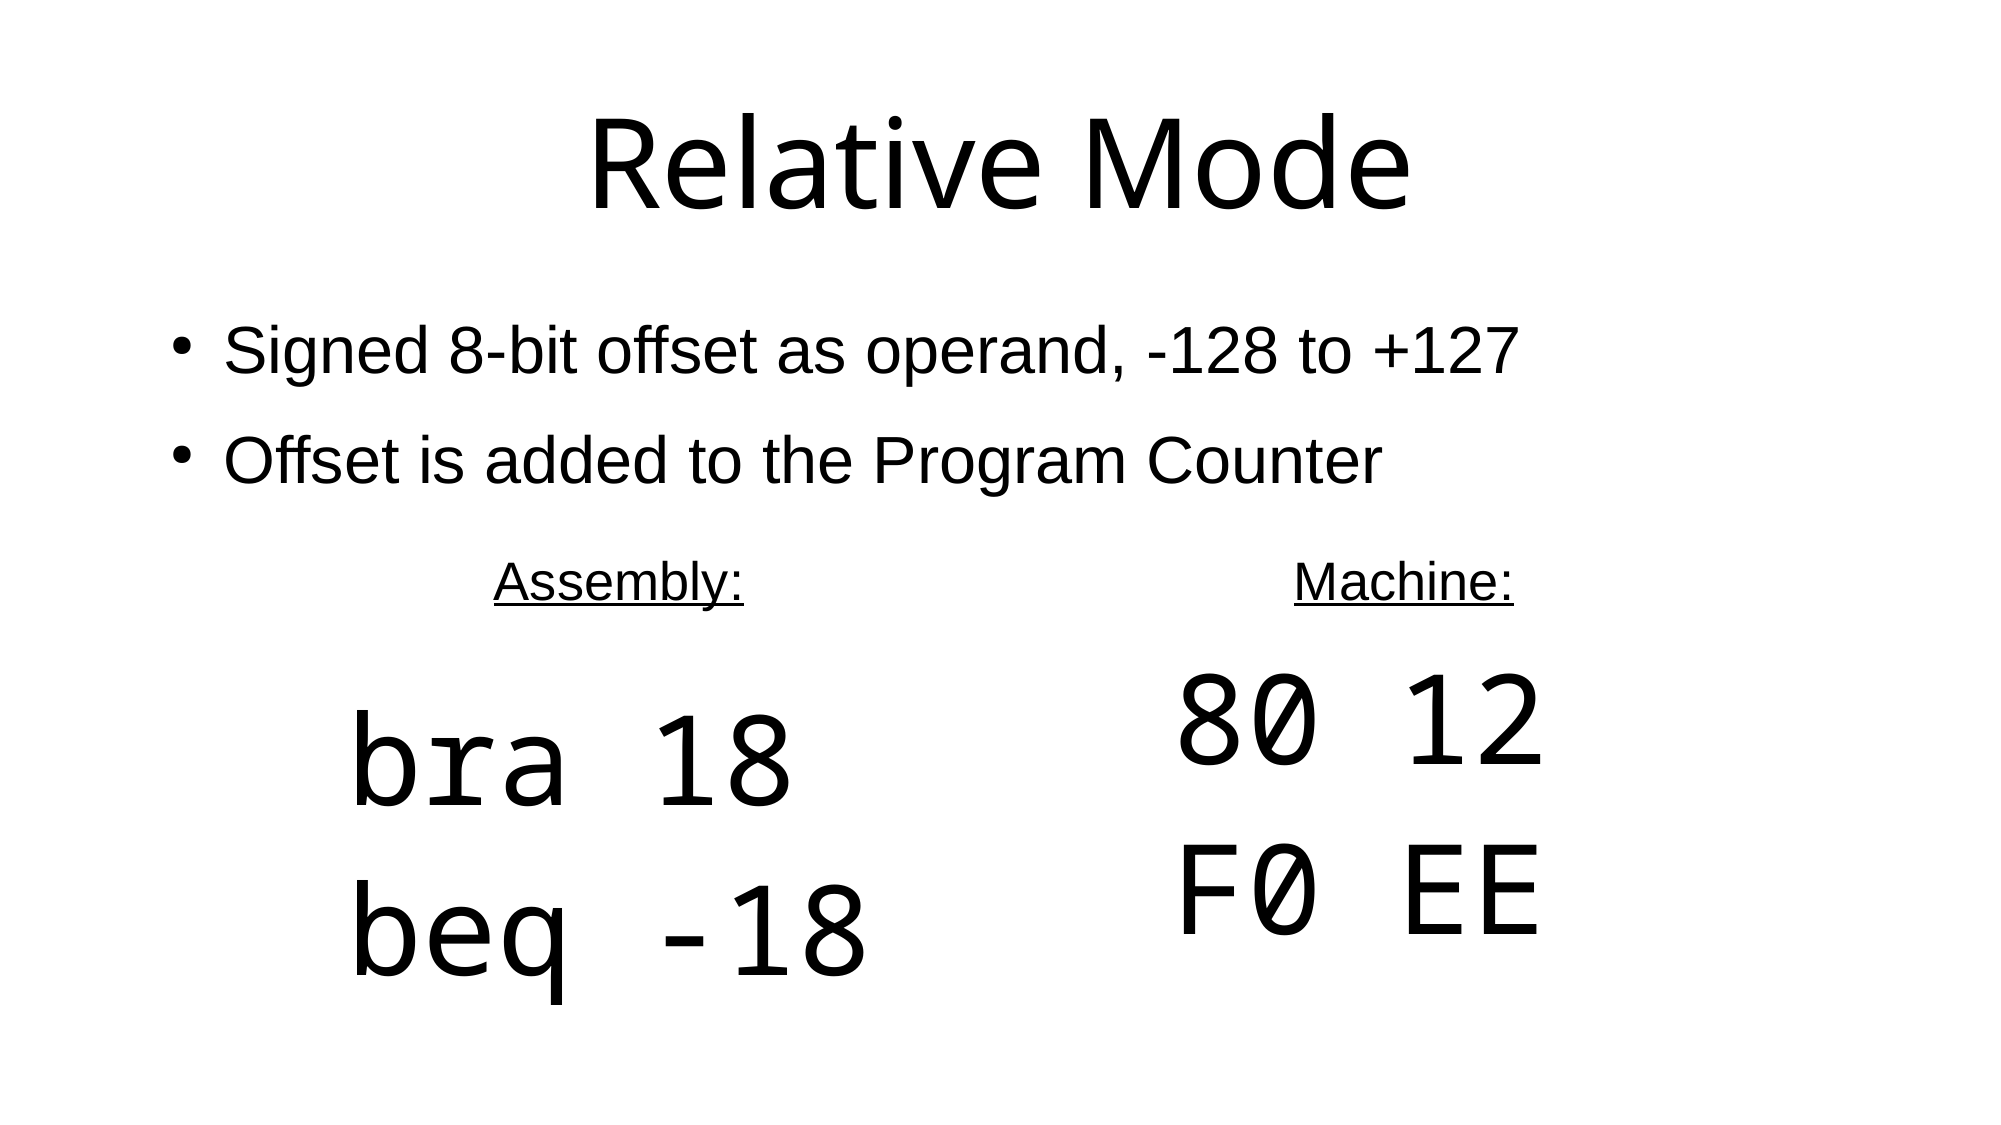

Relative Mode
# Signed 8-bit offset as operand, -128 to +127
Offset is added to the Program Counter
Assembly:
Machine:
80 12
F0 EE
bra 18
beq -18